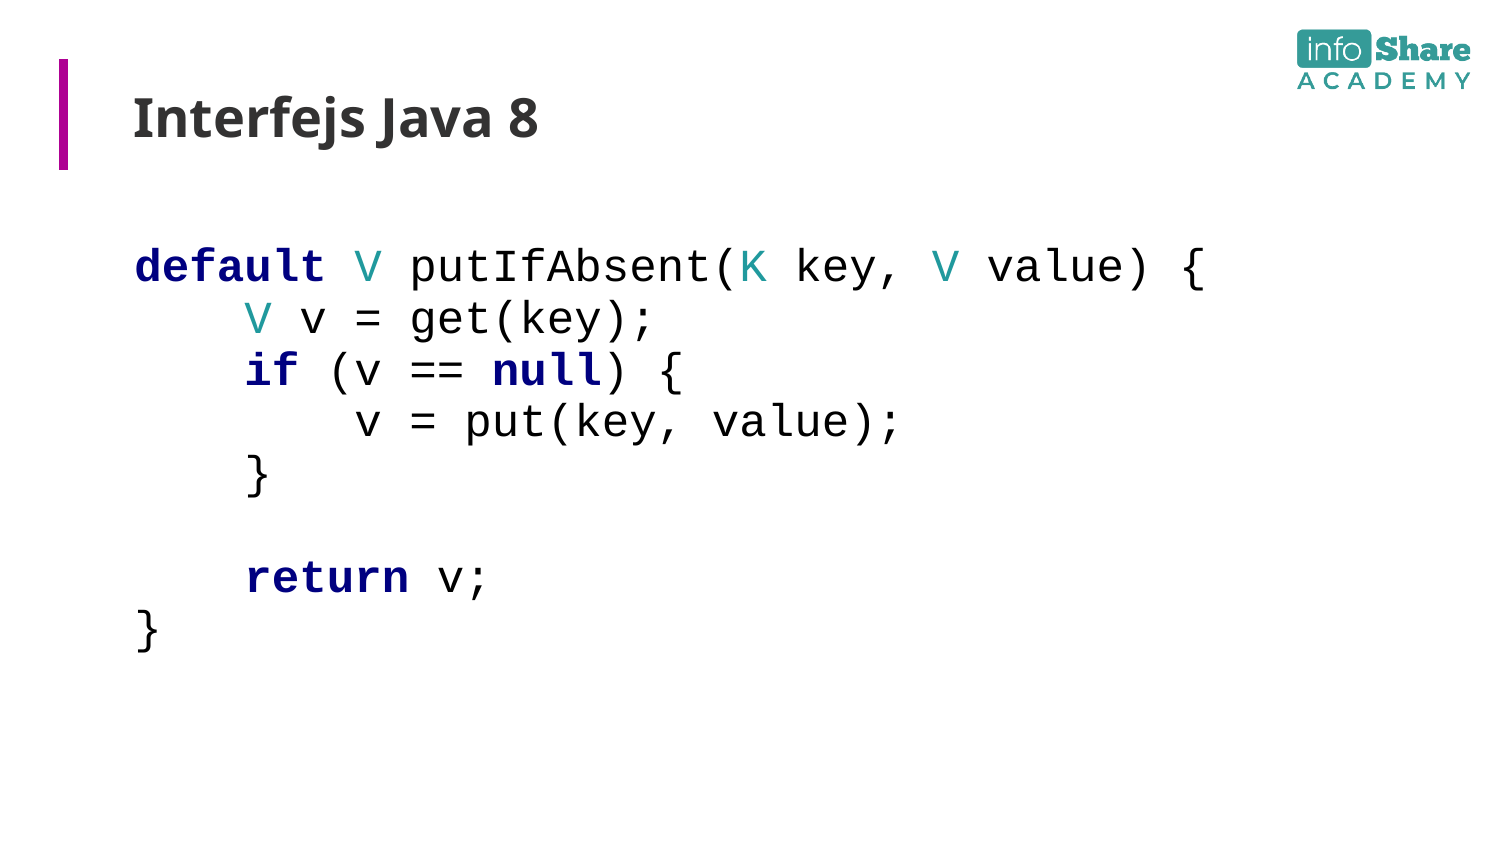

# Interfejs Java 8
default V putIfAbsent(K key, V value) {
 V v = get(key);
 if (v == null) {
 v = put(key, value);
 }
 return v;
}